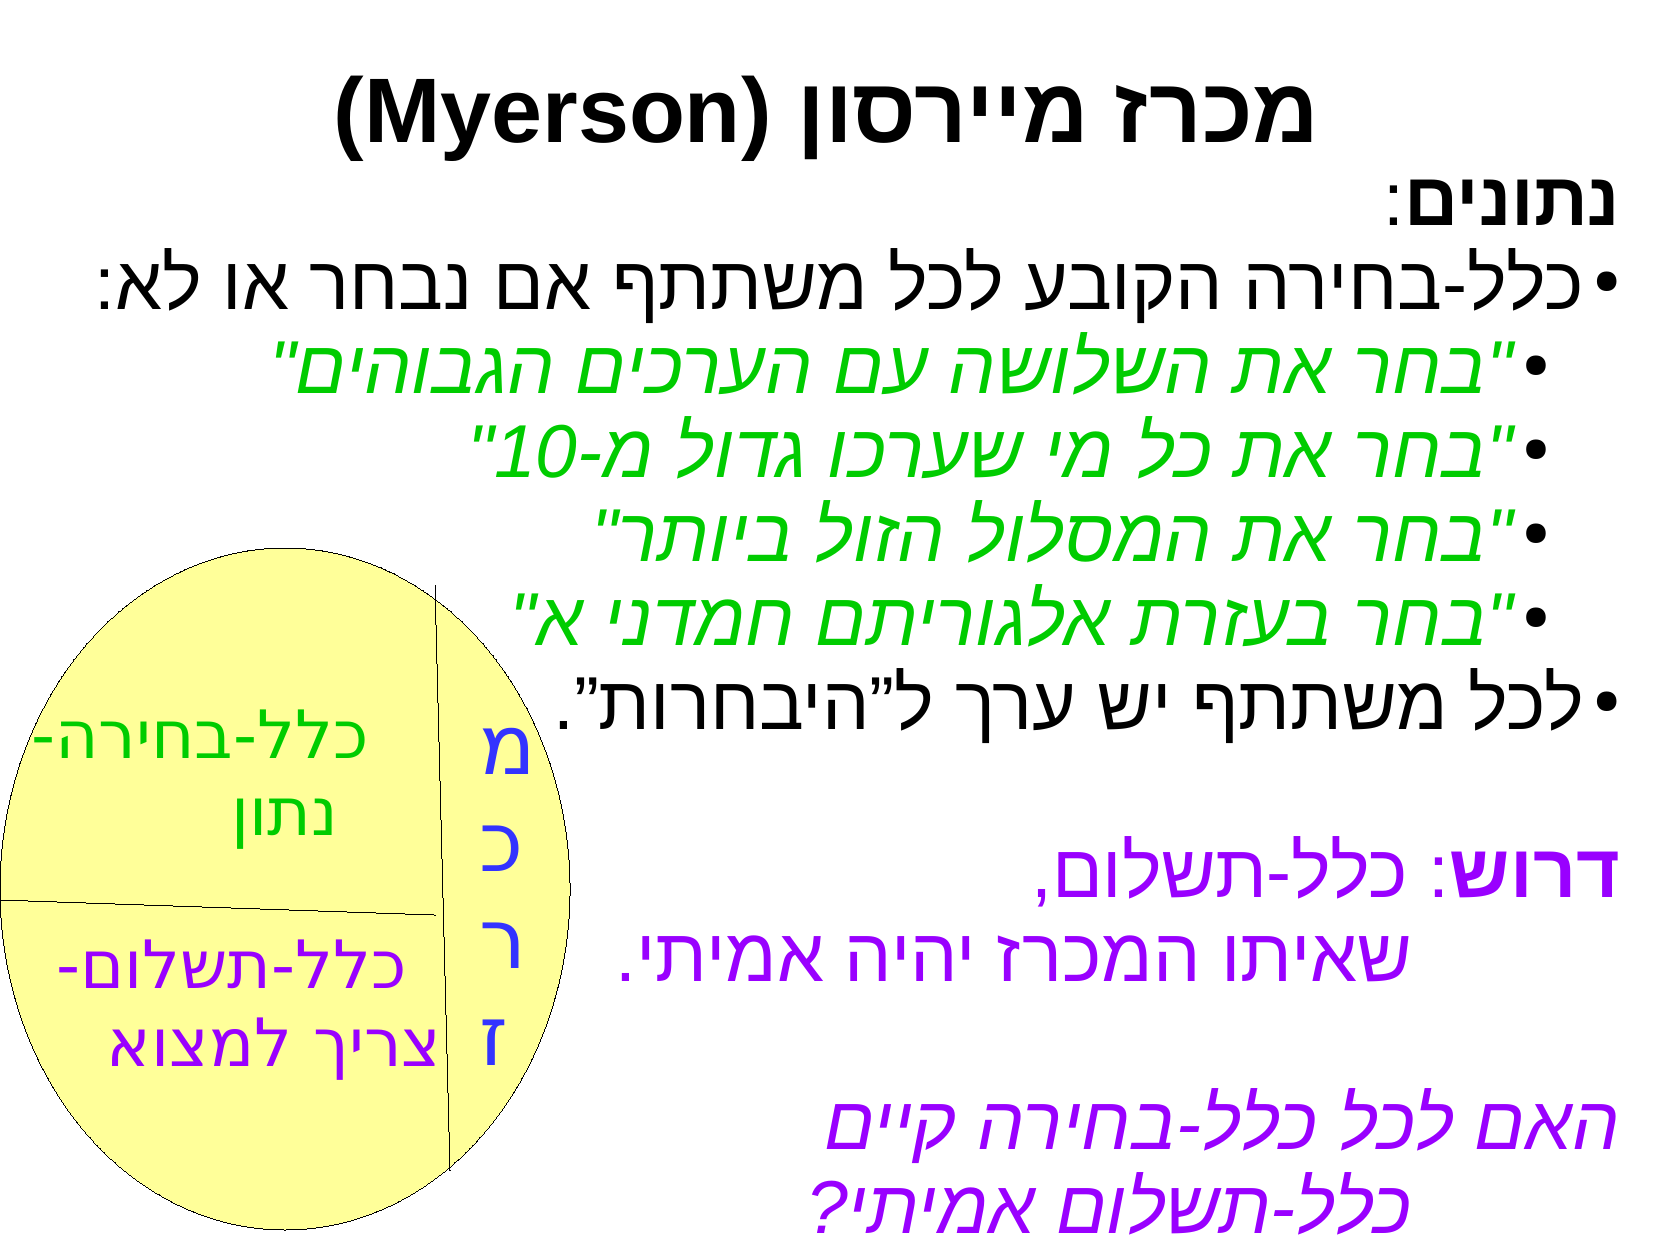

# מכרז מיירסון (Myerson)
נתונים:
כלל-בחירה הקובע לכל משתתף אם נבחר או לא:
"בחר את השלושה עם הערכים הגבוהים"
"בחר את כל מי שערכו גדול מ-10"
"בחר את המסלול הזול ביותר"
"בחר בעזרת אלגוריתם חמדני א"
לכל משתתף יש ערך ל”היבחרות”.
דרוש: כלל-תשלום,
 שאיתו המכרז יהיה אמיתי.
האם לכל כלל-בחירה קיים
 כלל-תשלום אמיתי?
 כלל-בחירה-
נתון
 כלל-תשלום-
 צריך למצוא
מכרז